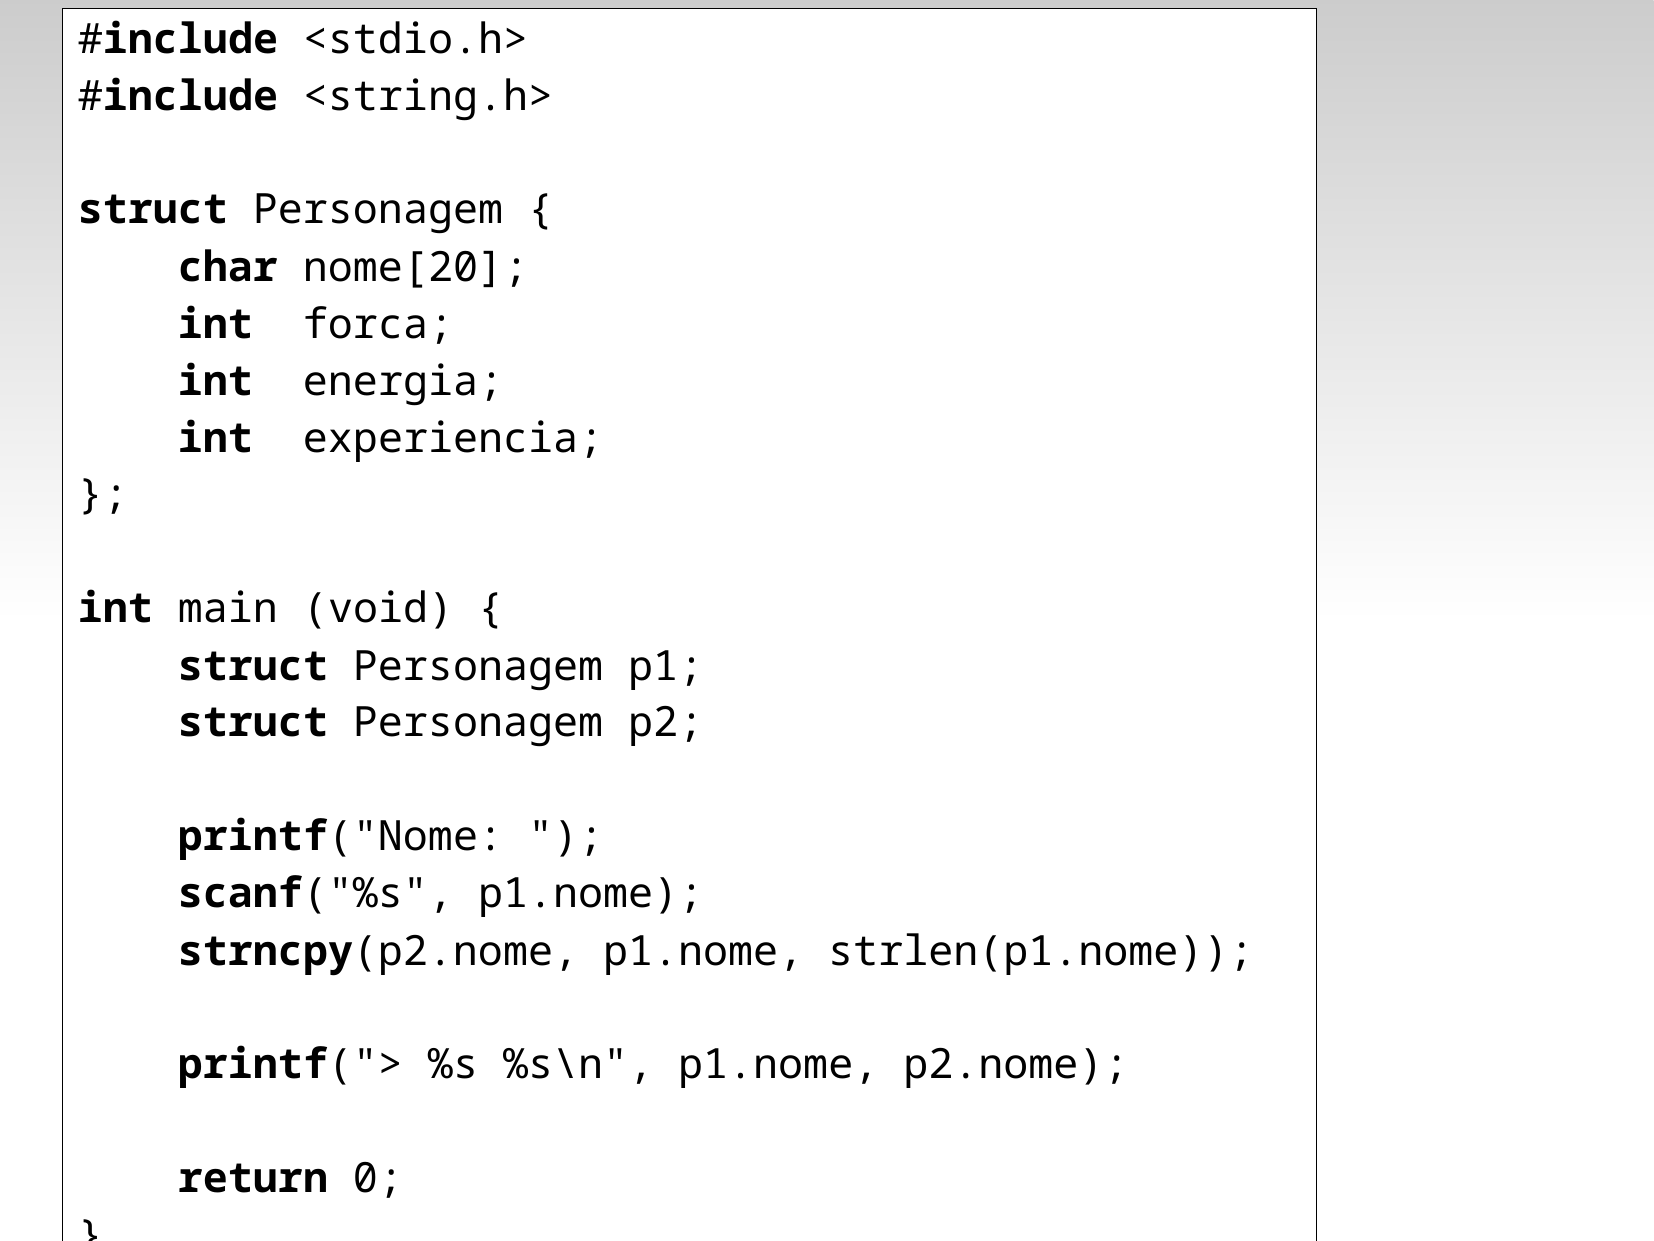

#include <stdio.h>
#include <string.h>
struct Personagem {
 char nome[20];
 int forca;
 int energia;
 int experiencia;
};
int main (void) {
 struct Personagem p1;
 struct Personagem p2;
 printf("Nome: ");
 scanf("%s", p1.nome);
 strncpy(p2.nome, p1.nome, strlen(p1.nome));
 printf("> %s %s\n", p1.nome, p2.nome);
 return 0;
}
# structs